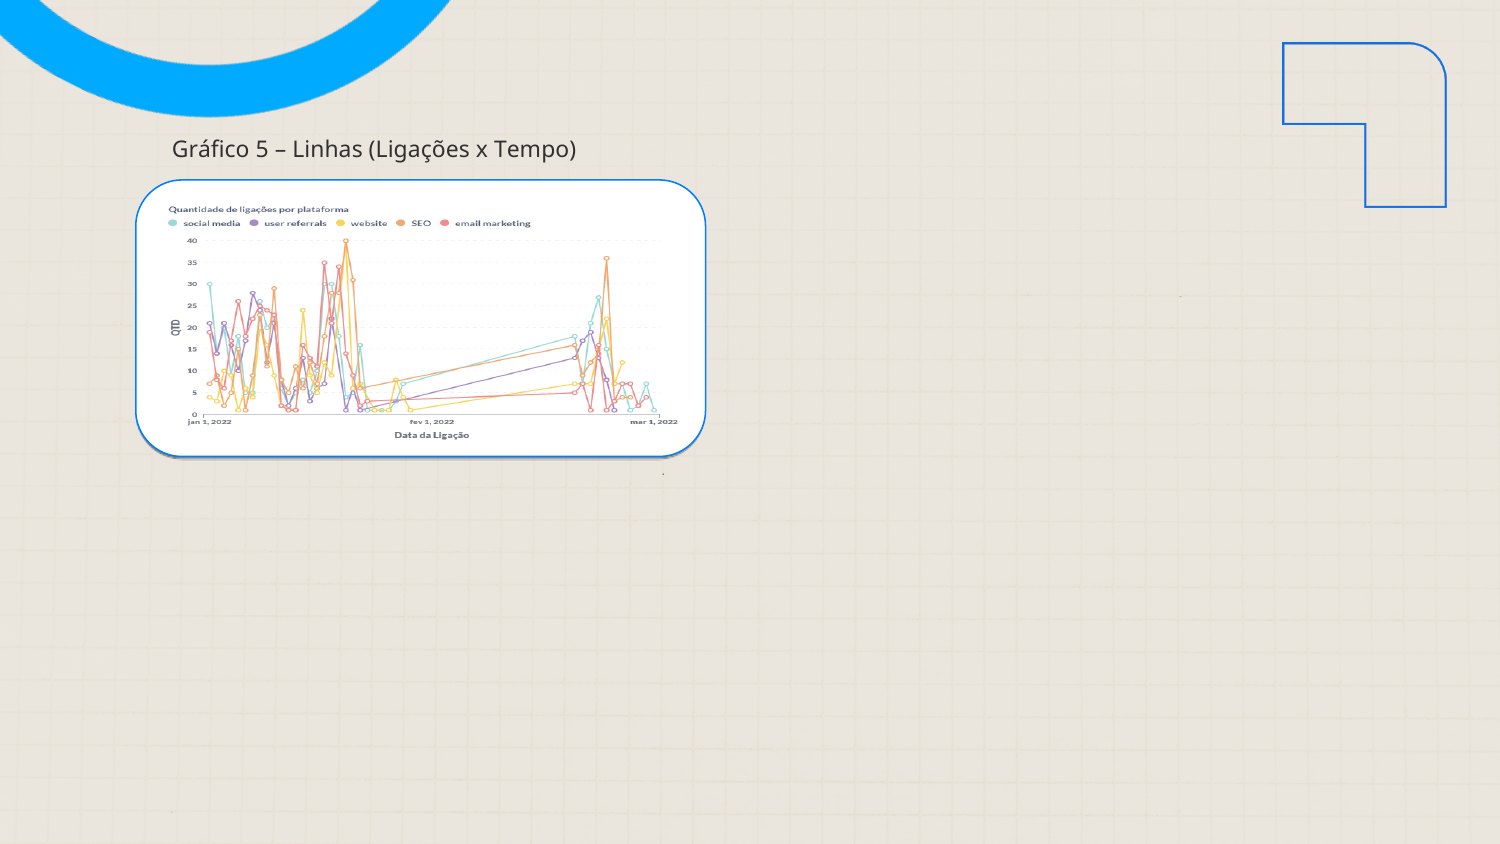

Gráfico 5 – Linhas (Ligações x Tempo)